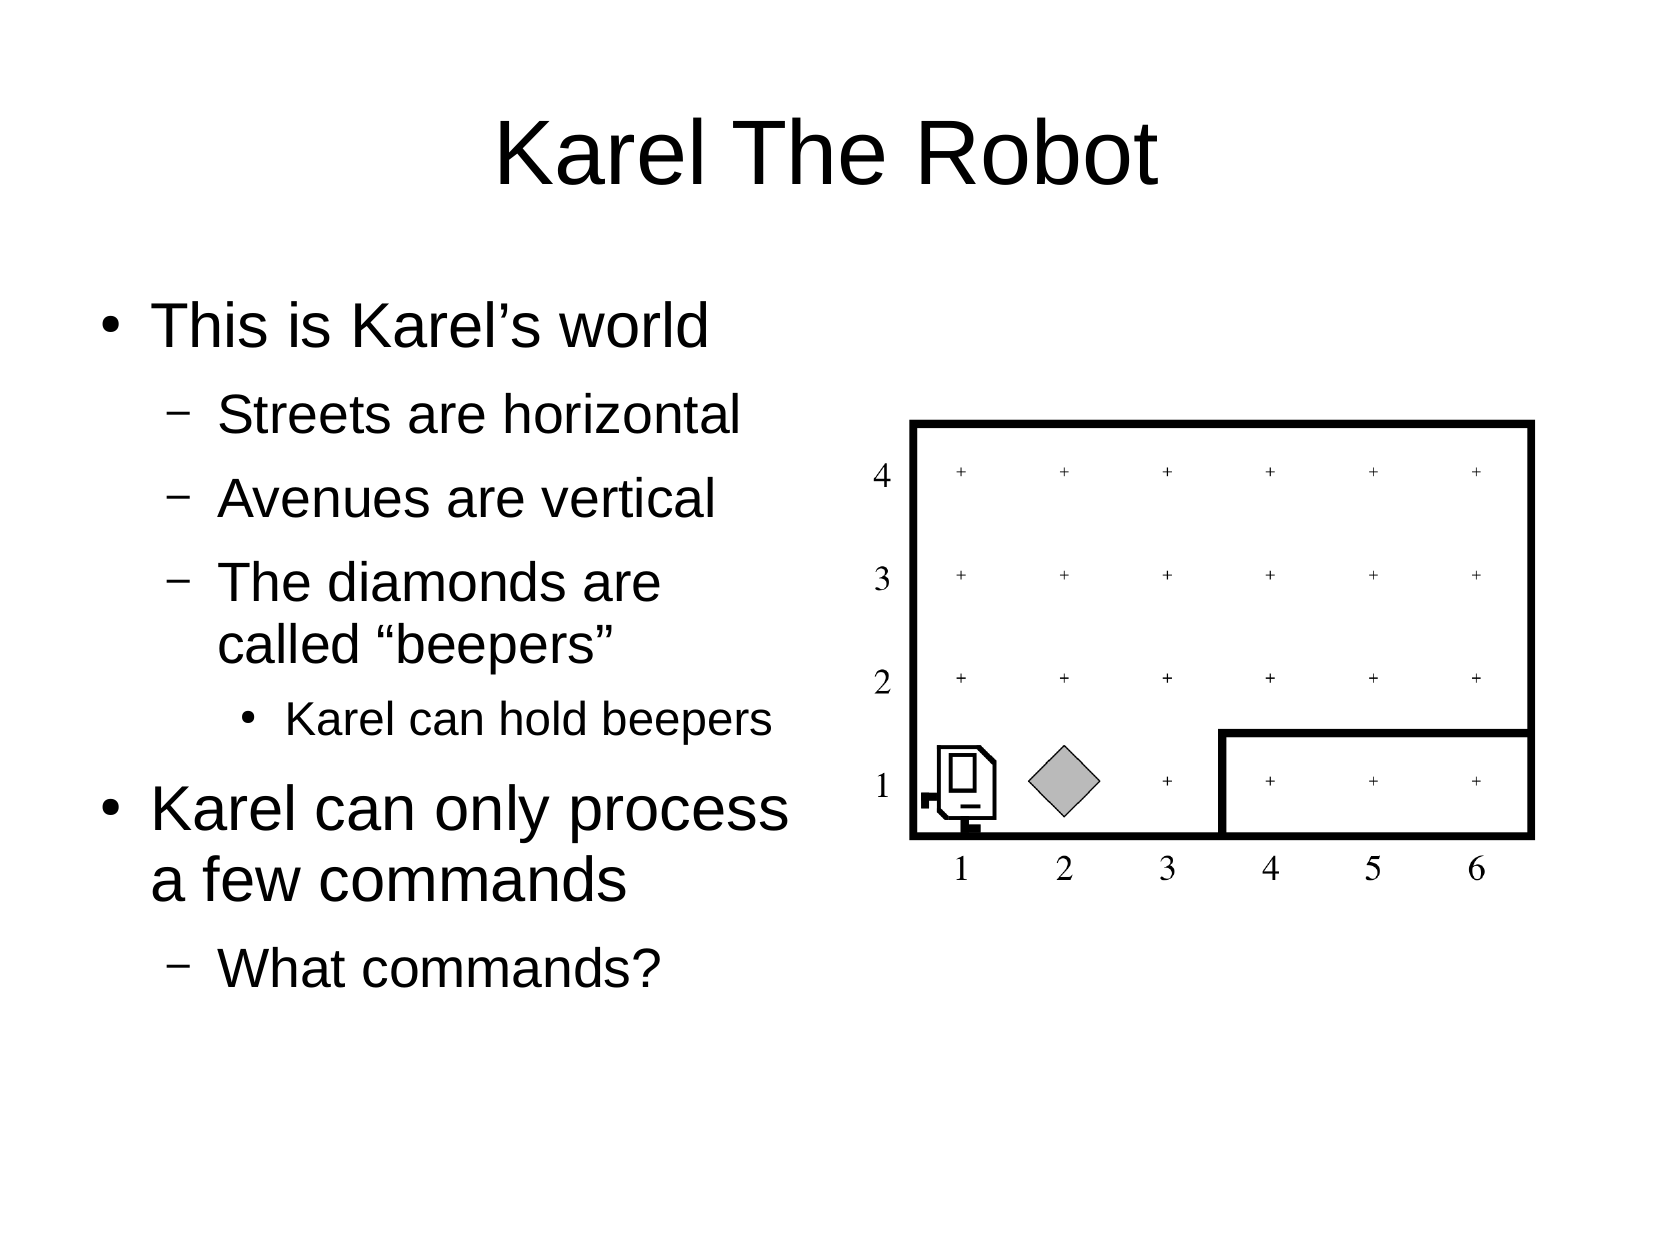

# Karel The Robot
This is Karel’s world
Streets are horizontal
Avenues are vertical
The diamonds are called “beepers”
Karel can hold beepers
Karel can only process a few commands
What commands?